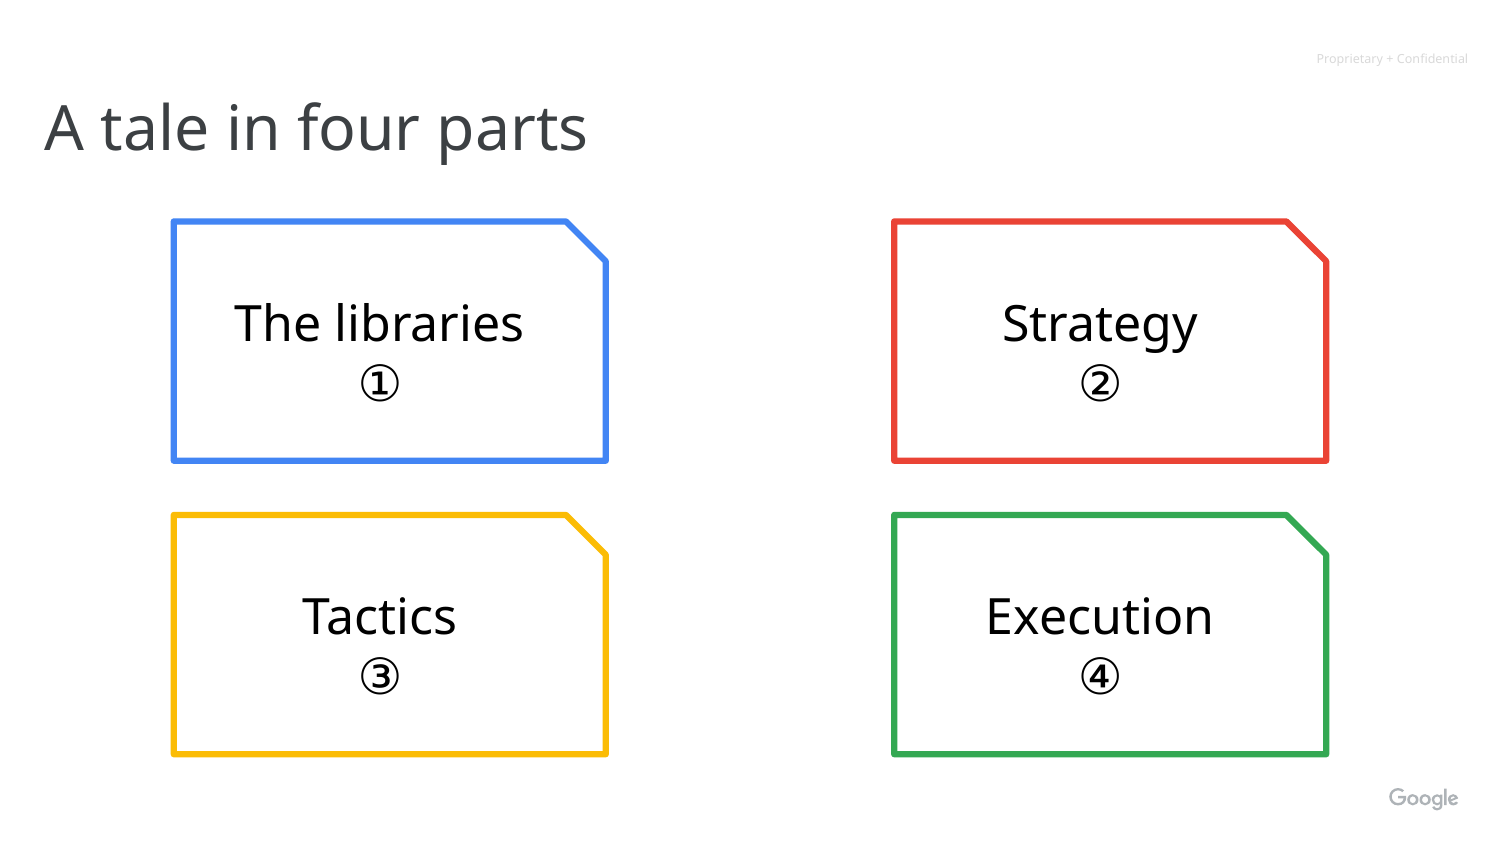

# A tale in four parts
The libraries
①
Strategy
②
Tactics
③
Execution
④